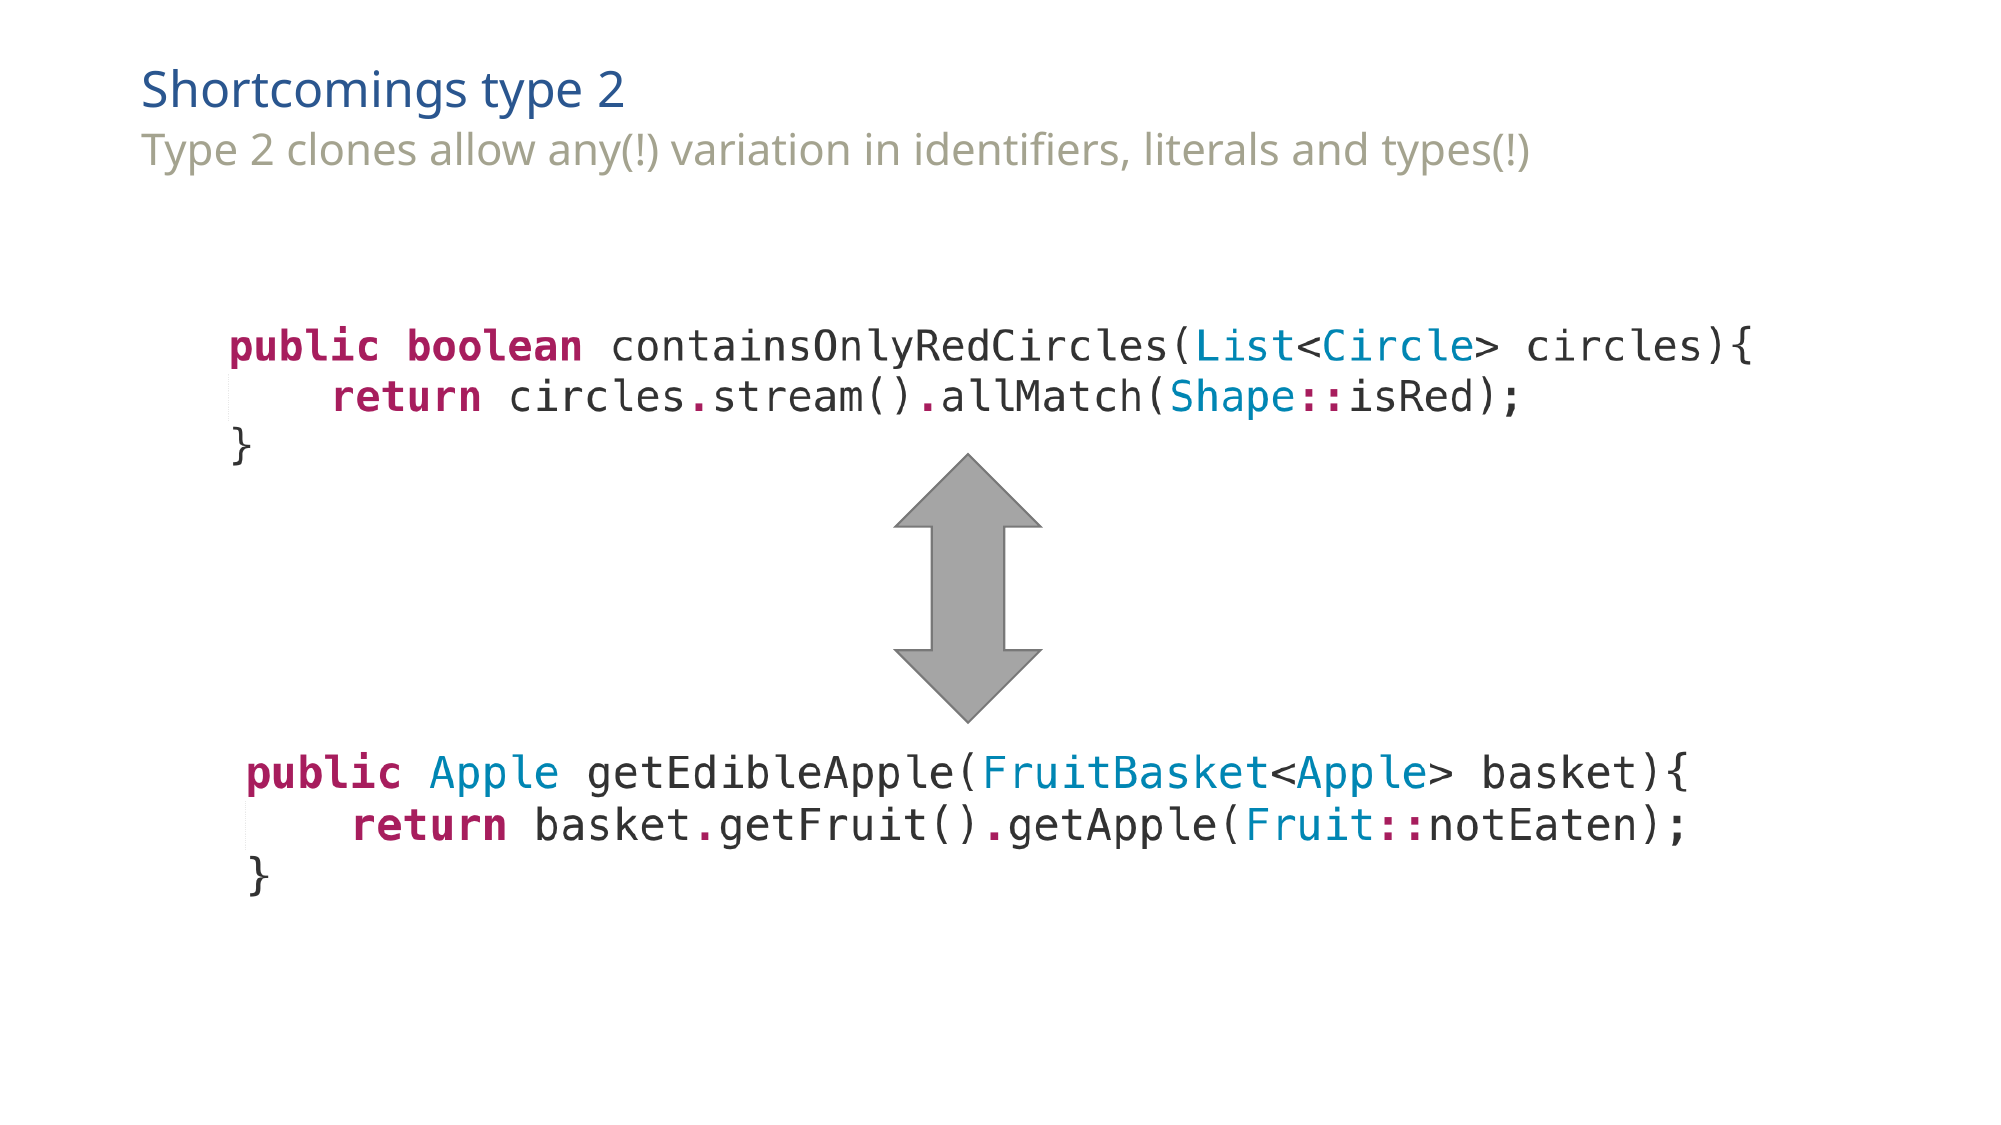

Shortcomings type 2
Type 2 clones allow any(!) variation in identifiers, literals and types(!)